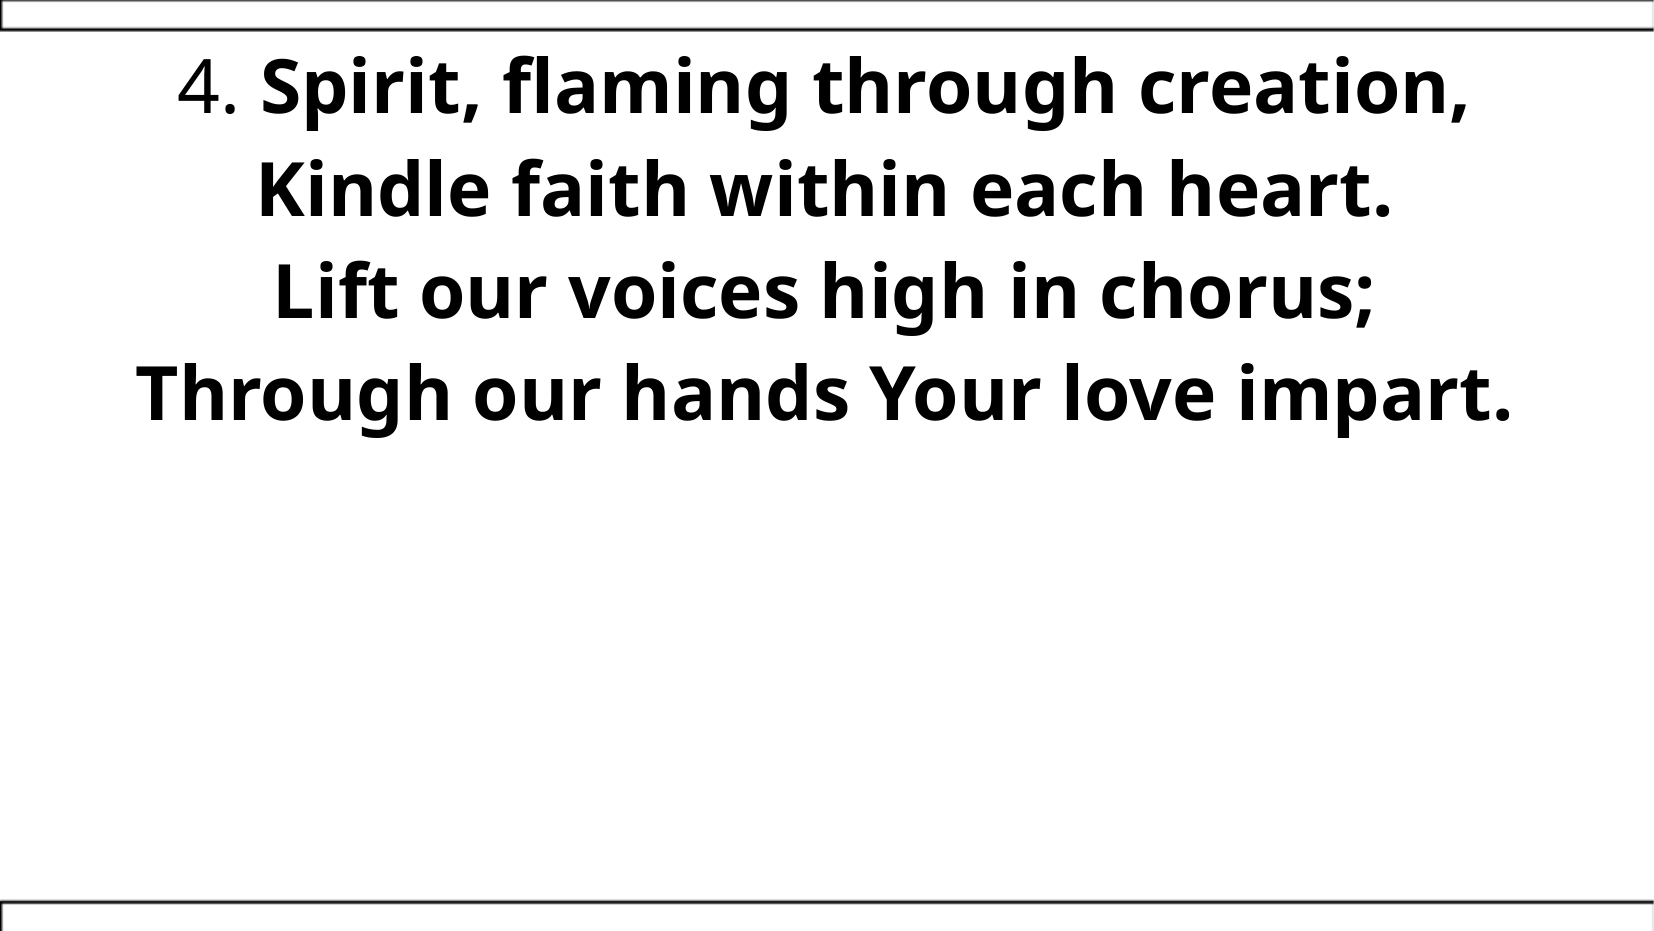

4. Spirit, flaming through creation,
Kindle faith within each heart.
Lift our voices high in chorus;
Through our hands Your love impart.